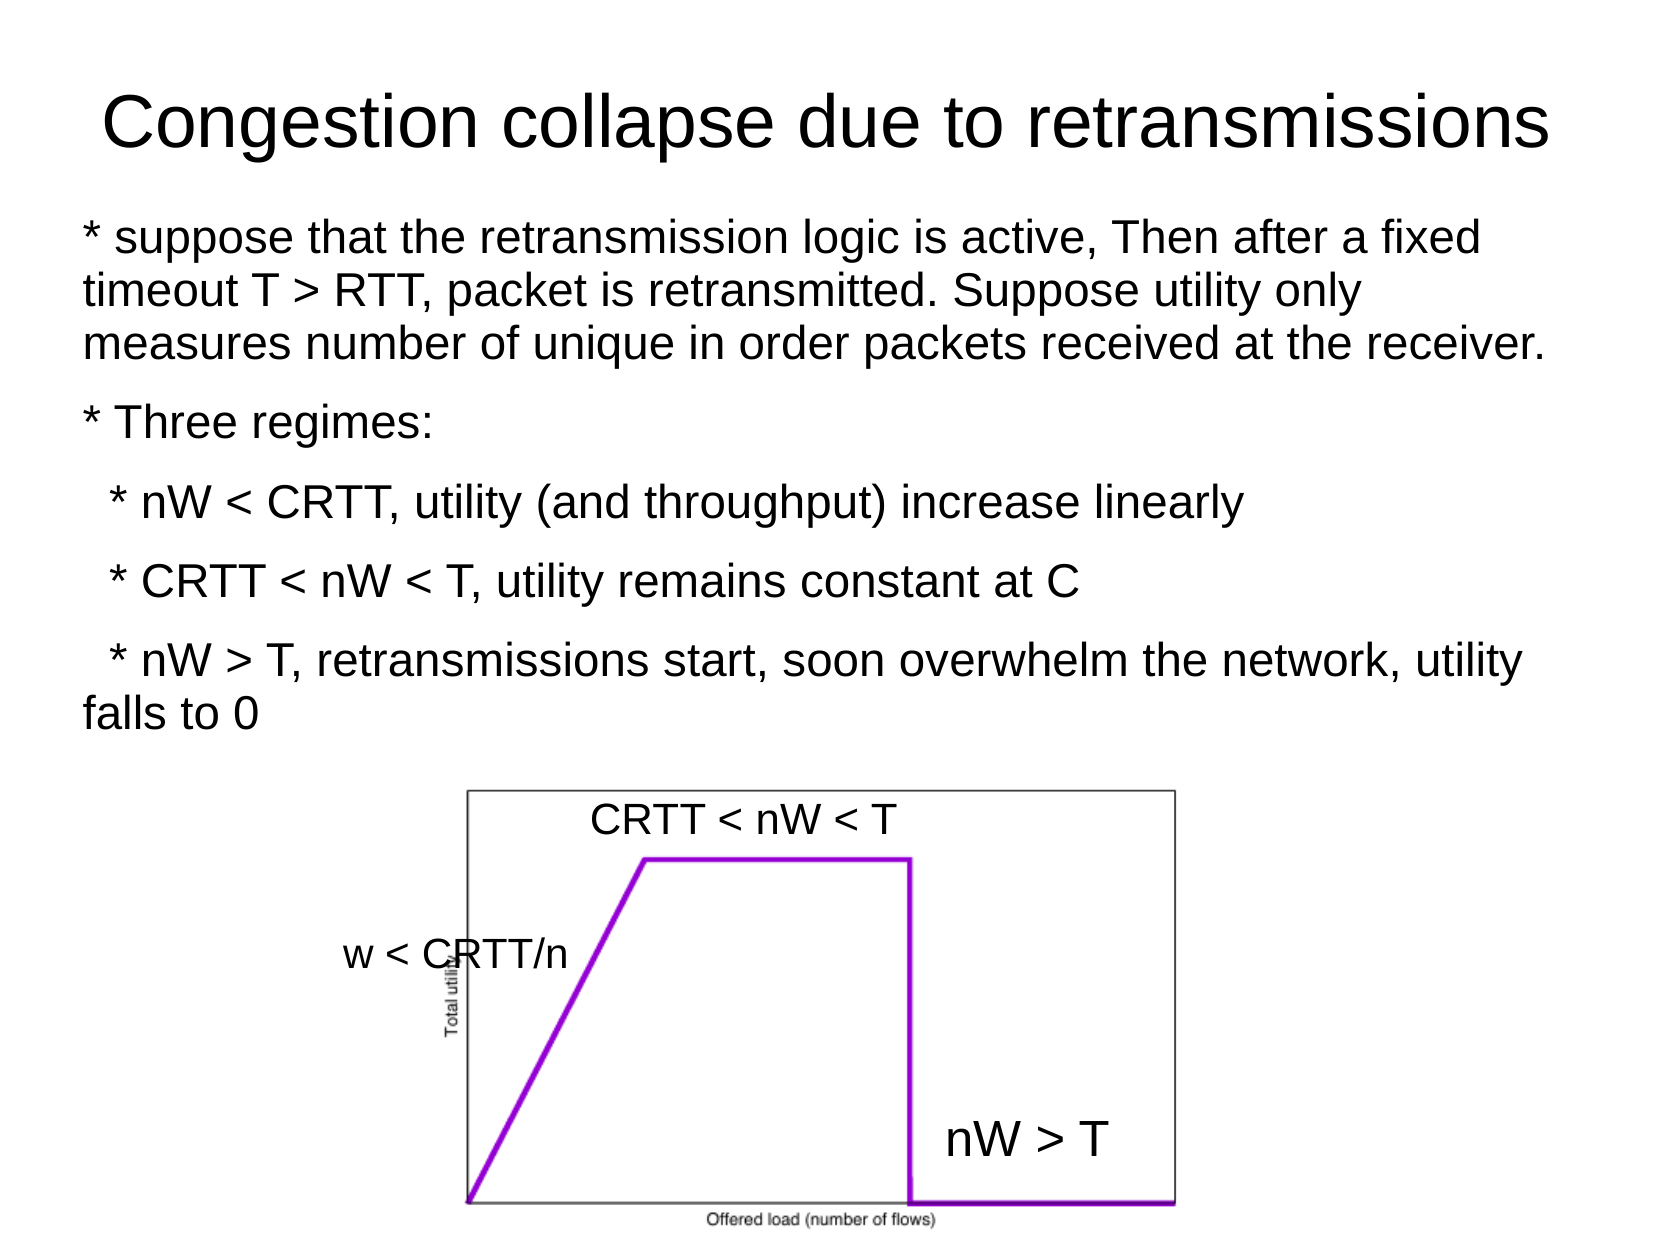

# Congestion collapse due to retransmissions
* suppose that the retransmission logic is active, Then after a fixed timeout T > RTT, packet is retransmitted. Suppose utility only measures number of unique in order packets received at the receiver.
* Three regimes:
 * nW < CRTT, utility (and throughput) increase linearly
 * CRTT < nW < T, utility remains constant at C
 * nW > T, retransmissions start, soon overwhelm the network, utility falls to 0
CRTT < nW < T
w < CRTT/n
nW > T